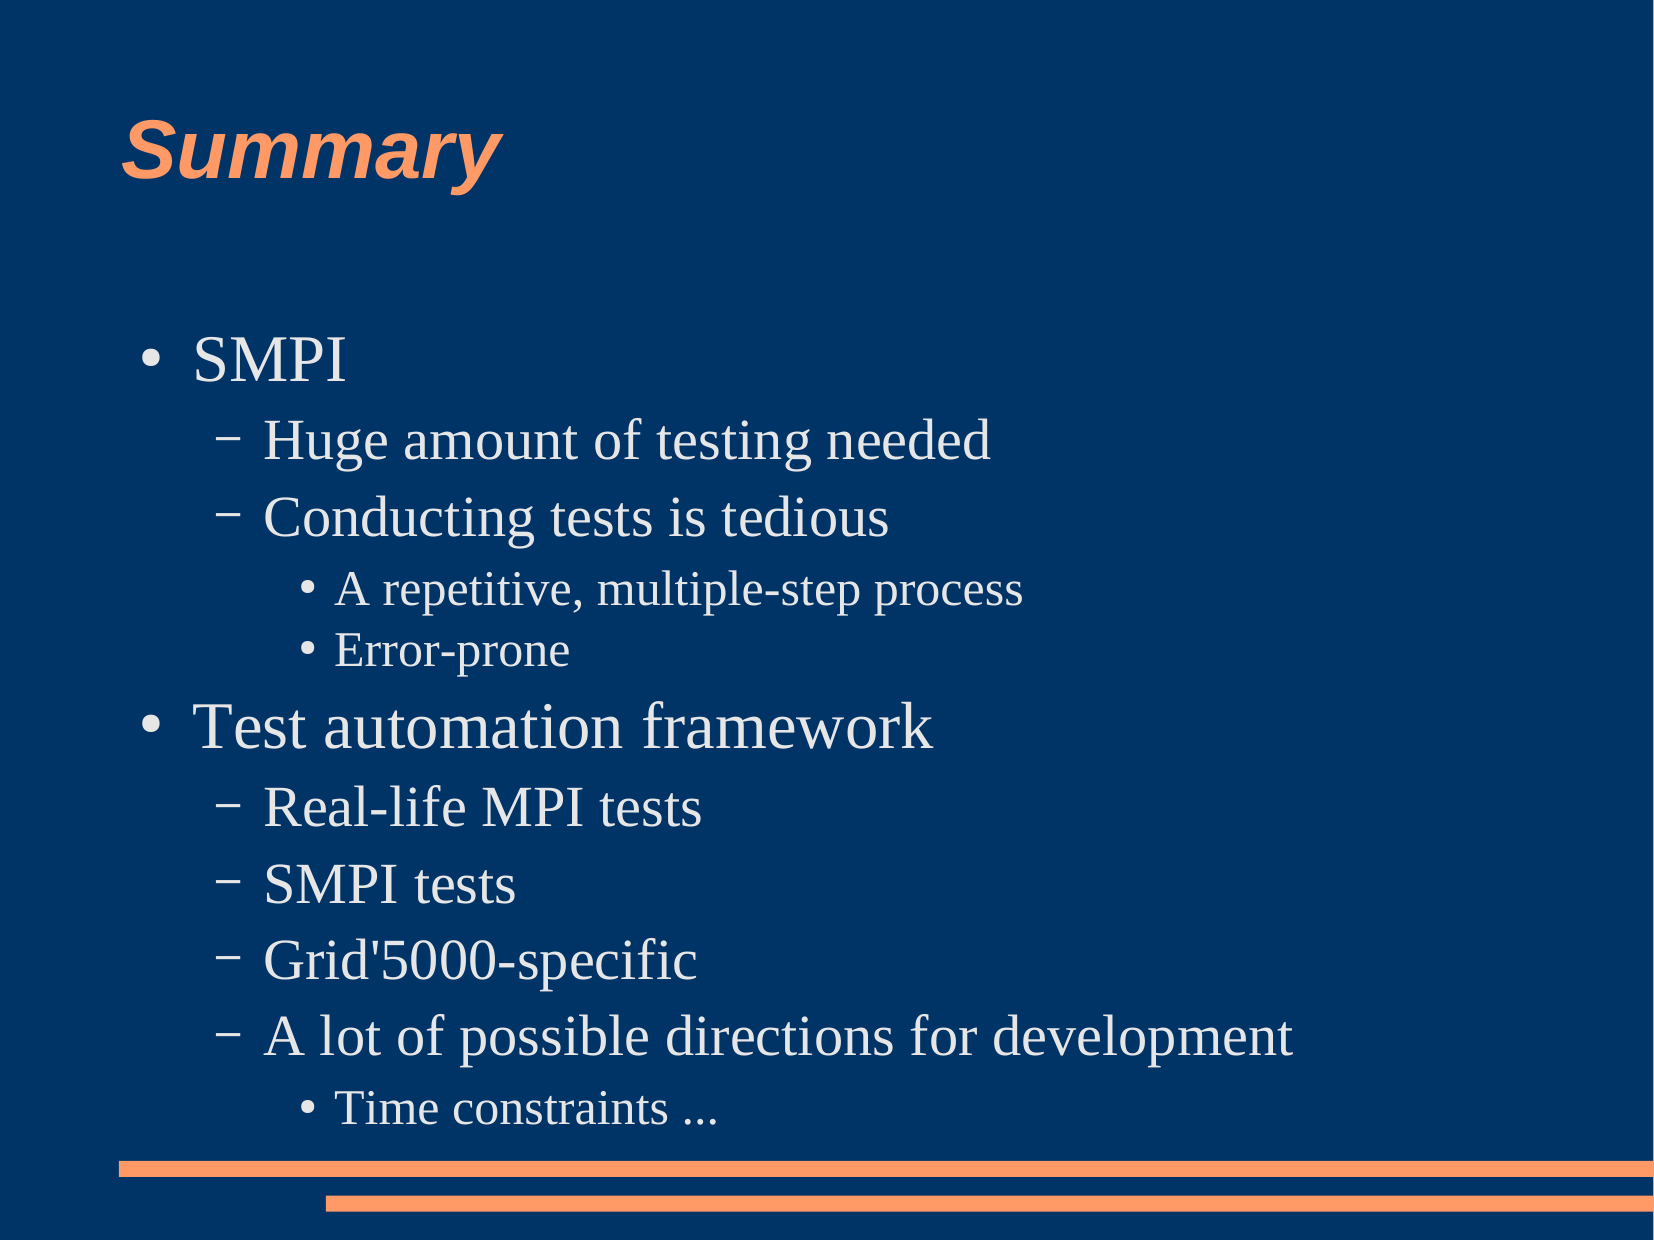

# Summary
SMPI
Huge amount of testing needed
Conducting tests is tedious
A repetitive, multiple-step process
Error-prone
Test automation framework
Real-life MPI tests
SMPI tests
Grid'5000-specific
A lot of possible directions for development
Time constraints ...